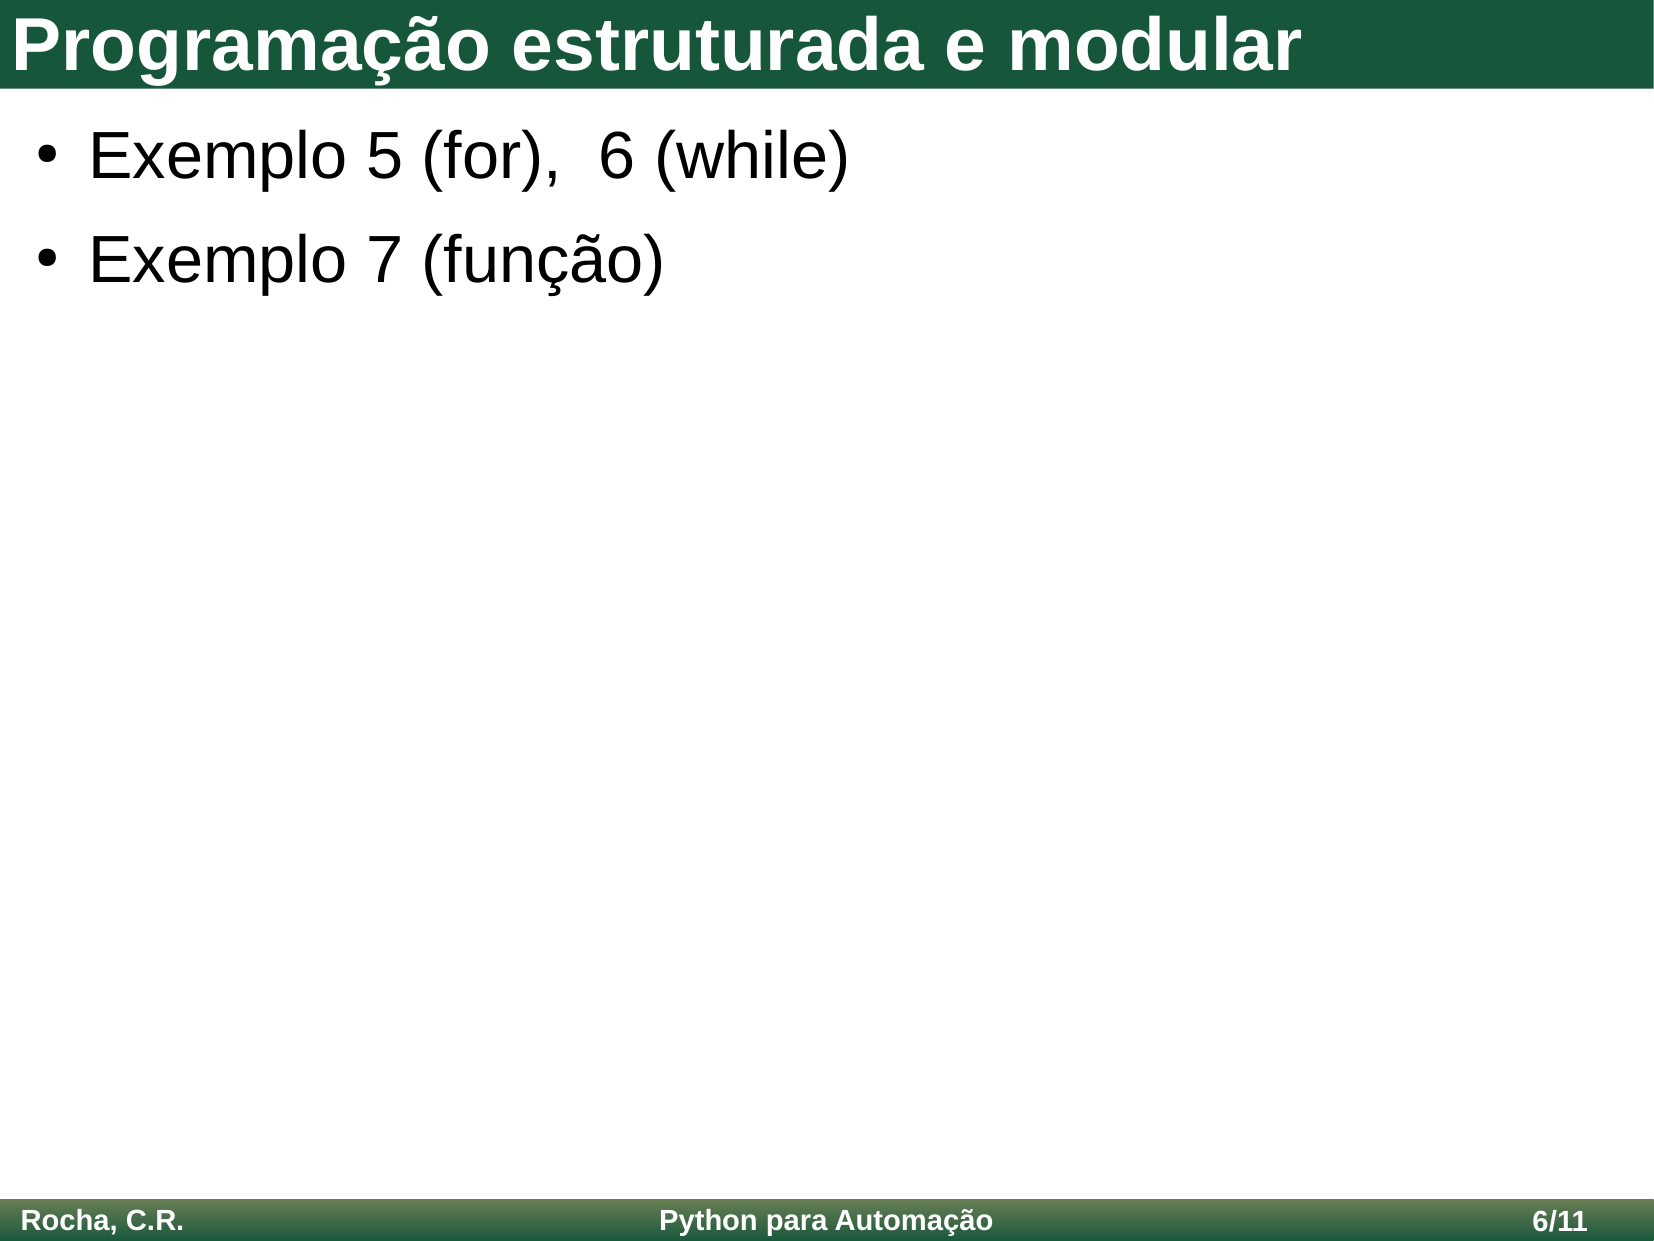

# Programação estruturada e modular
Exemplo 5 (for), 6 (while)
Exemplo 7 (função)